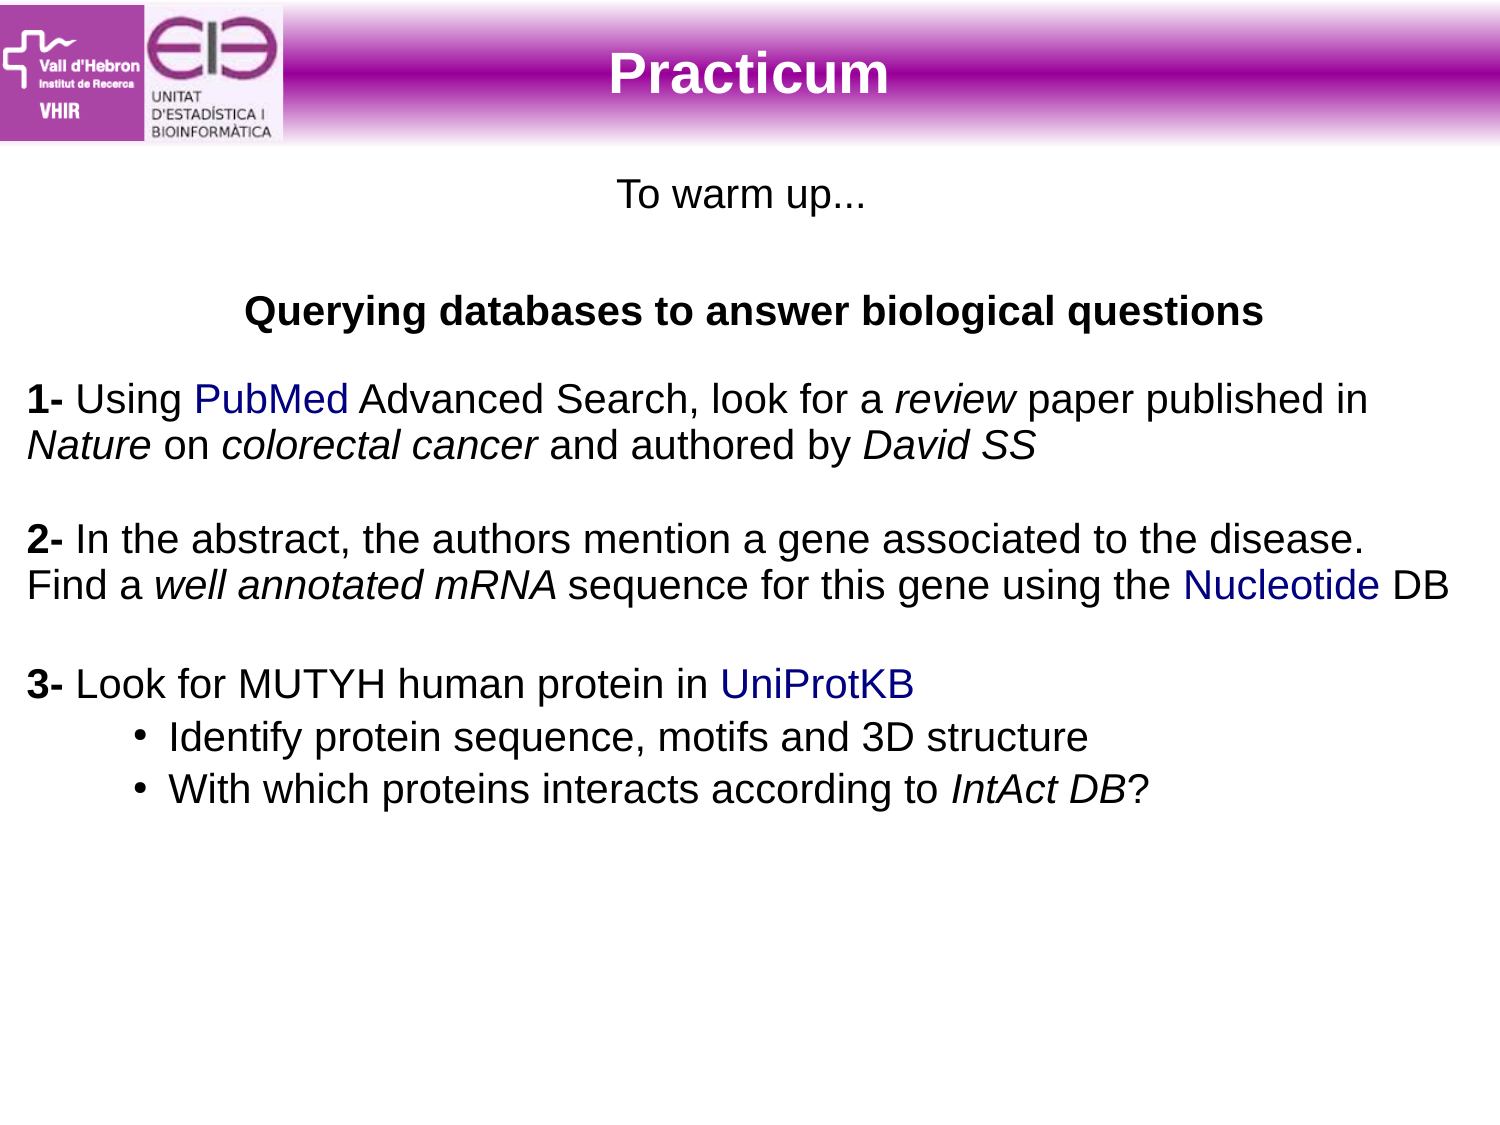

Practicum
To warm up...
Querying databases to answer biological questions
1- Using PubMed Advanced Search, look for a review paper published in Nature on colorectal cancer and authored by David SS
2- In the abstract, the authors mention a gene associated to the disease.
Find a well annotated mRNA sequence for this gene using the Nucleotide DB
3- Look for MUTYH human protein in UniProtKB
Identify protein sequence, motifs and 3D structure
With which proteins interacts according to IntAct DB?